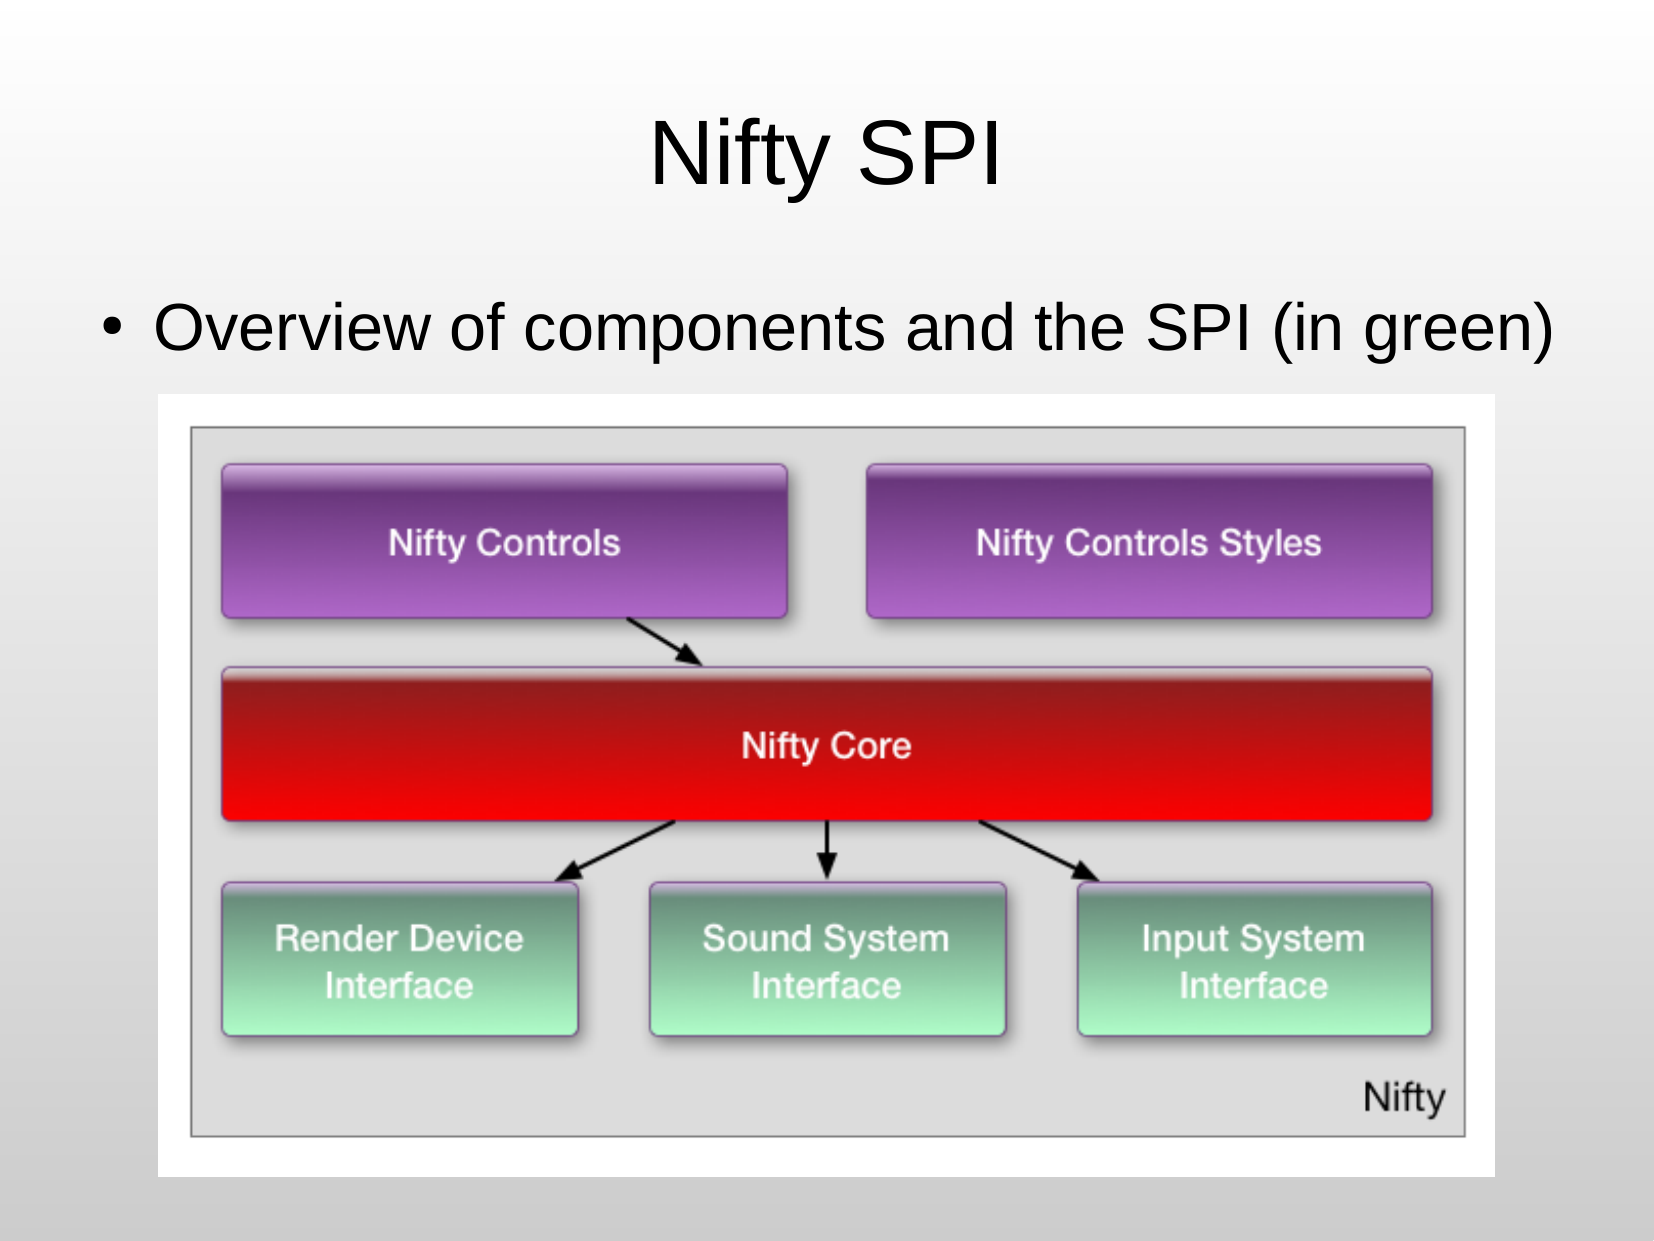

# Nifty SPI
Overview of components and the SPI (in green)